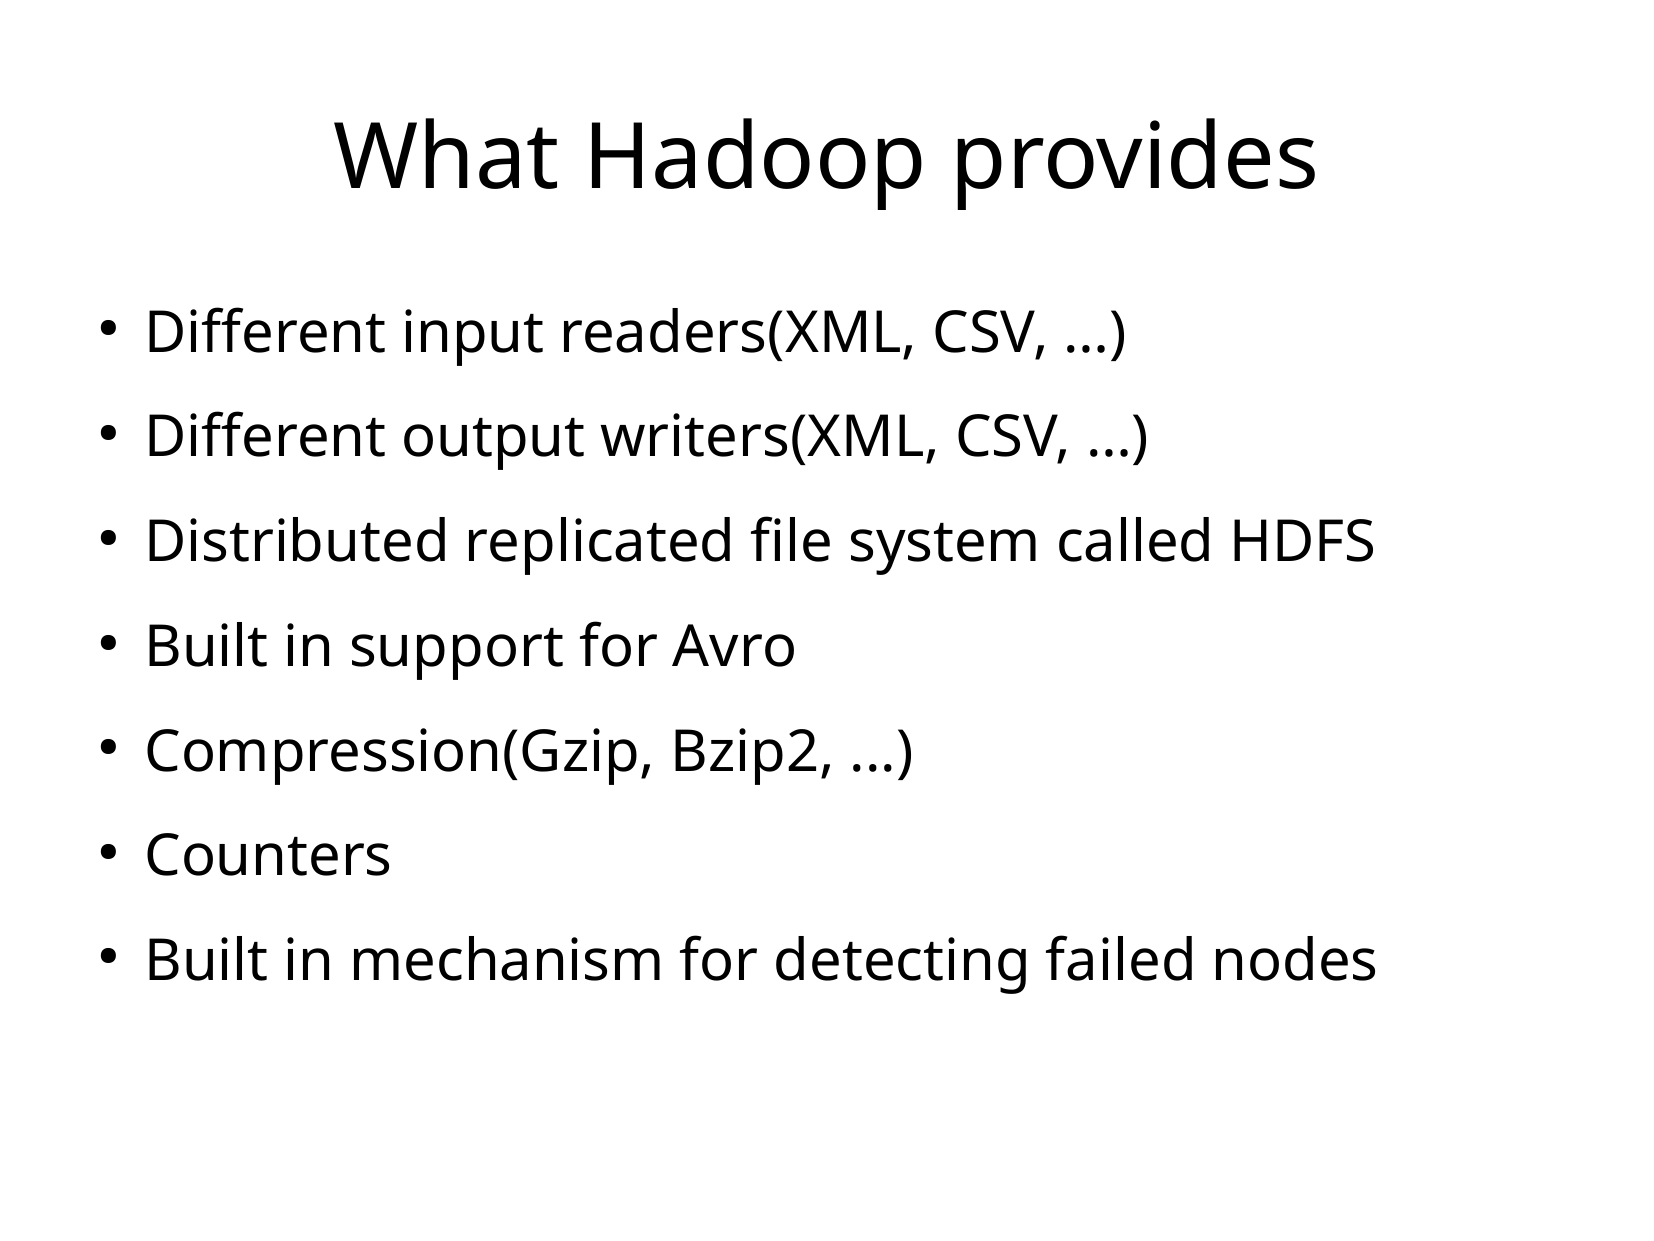

# What Hadoop provides
Different input readers(XML, CSV, …)
Different output writers(XML, CSV, …)
Distributed replicated file system called HDFS
Built in support for Avro
Compression(Gzip, Bzip2, ...)
Counters
Built in mechanism for detecting failed nodes